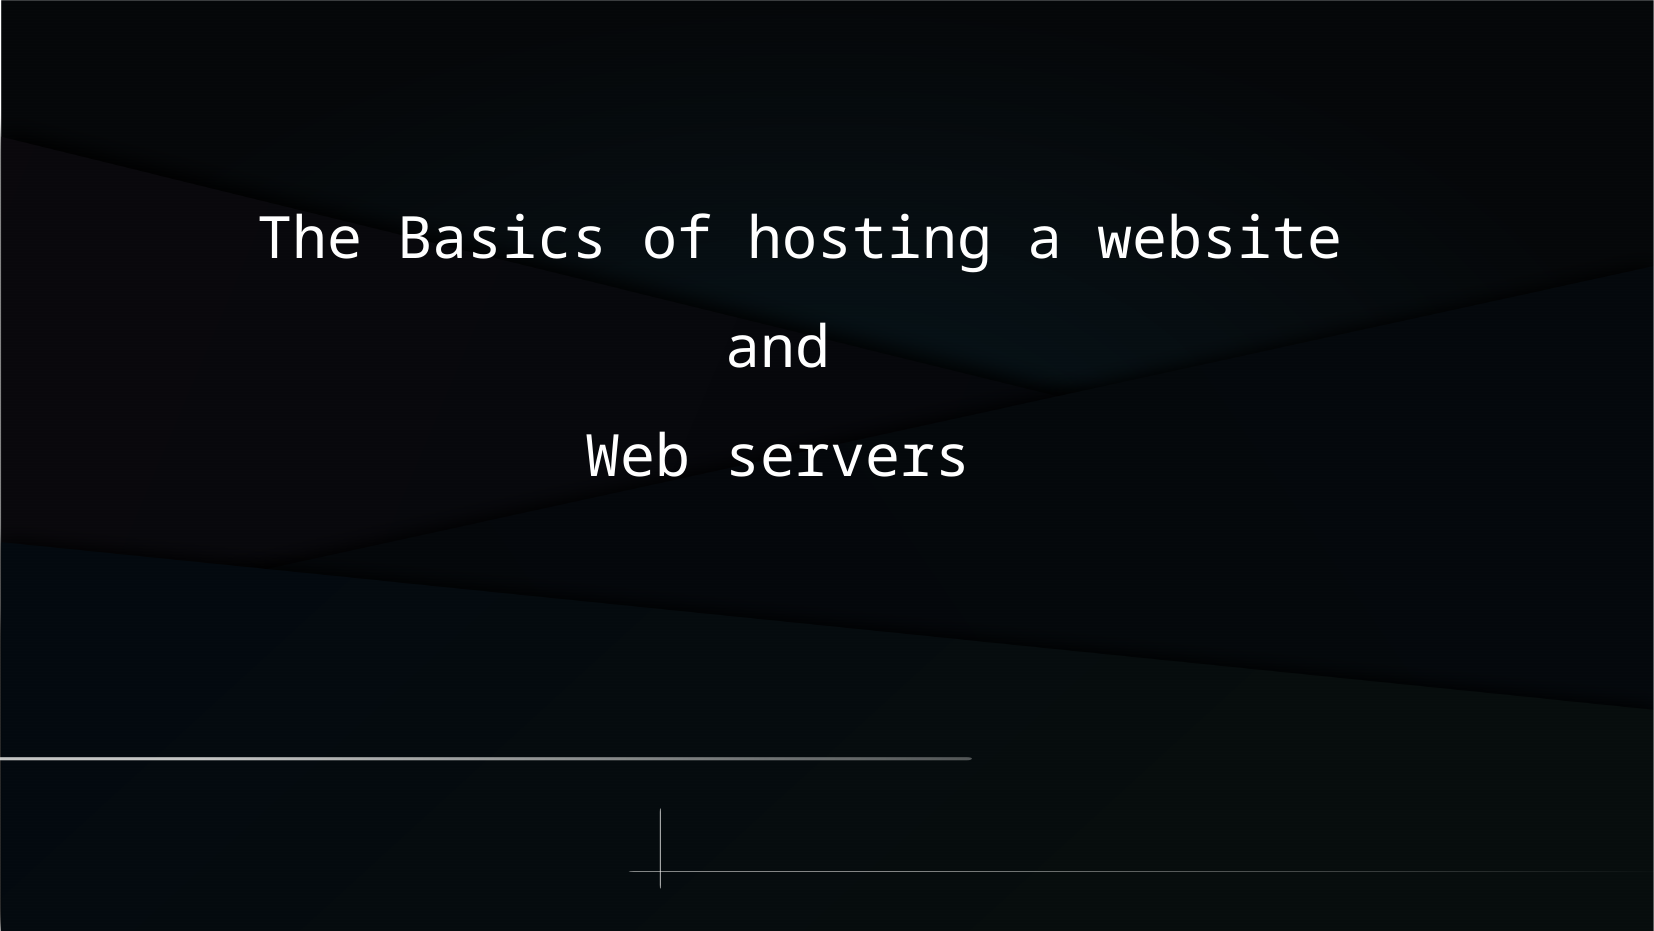

The Basics of hosting a website
 and
 Web servers
#